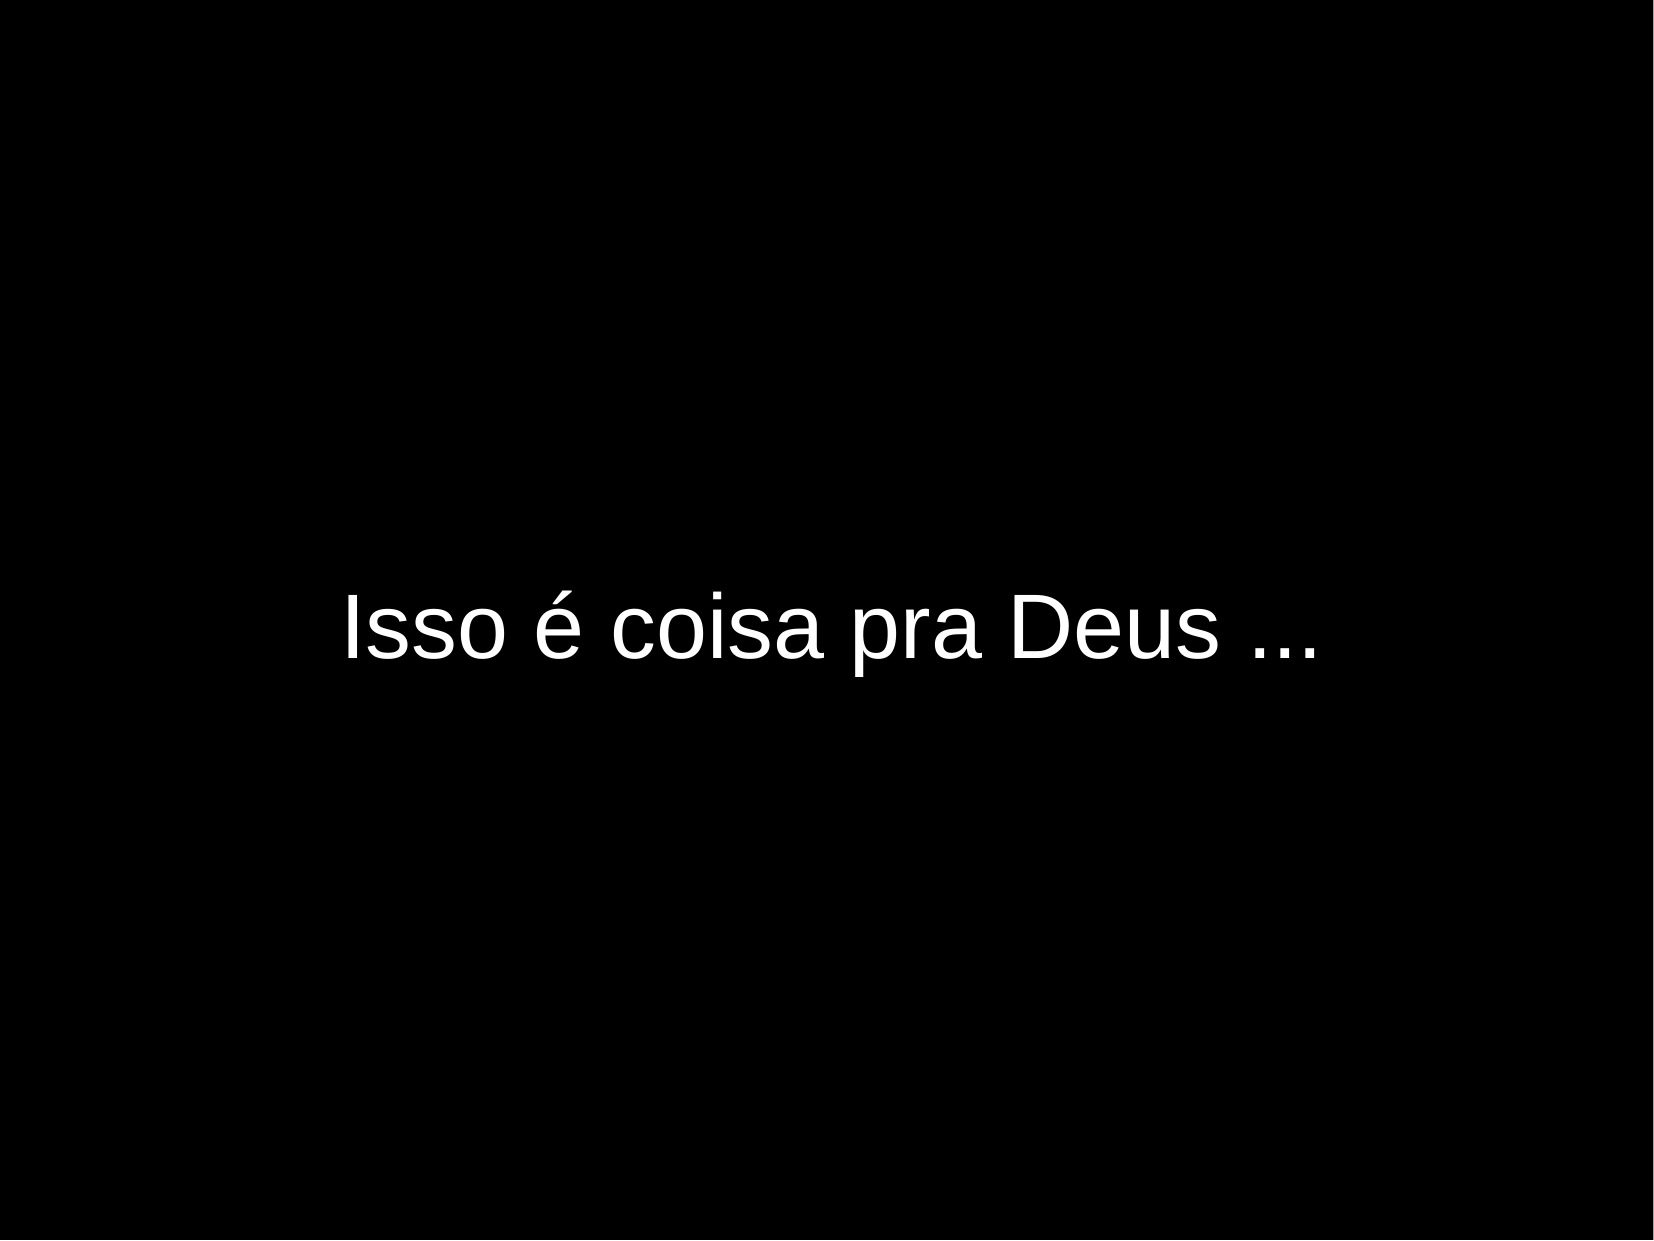

# Isso é coisa pra Deus ...